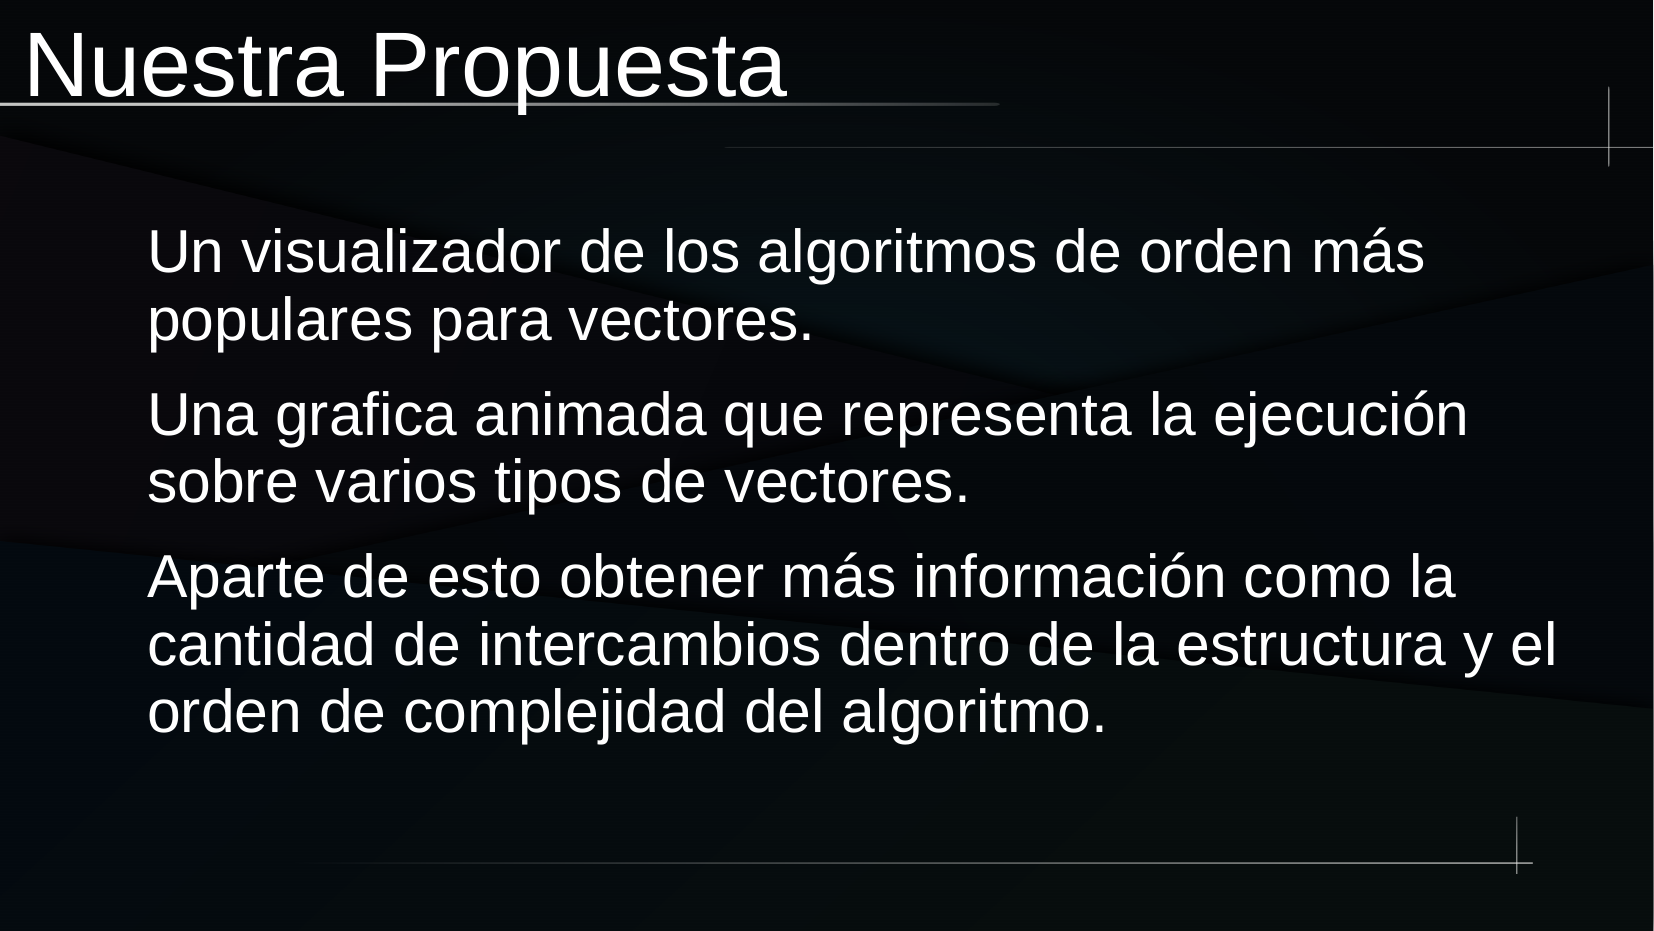

# Nuestra Propuesta
Un visualizador de los algoritmos de orden más populares para vectores.
Una grafica animada que representa la ejecución sobre varios tipos de vectores.
Aparte de esto obtener más información como la cantidad de intercambios dentro de la estructura y el orden de complejidad del algoritmo.